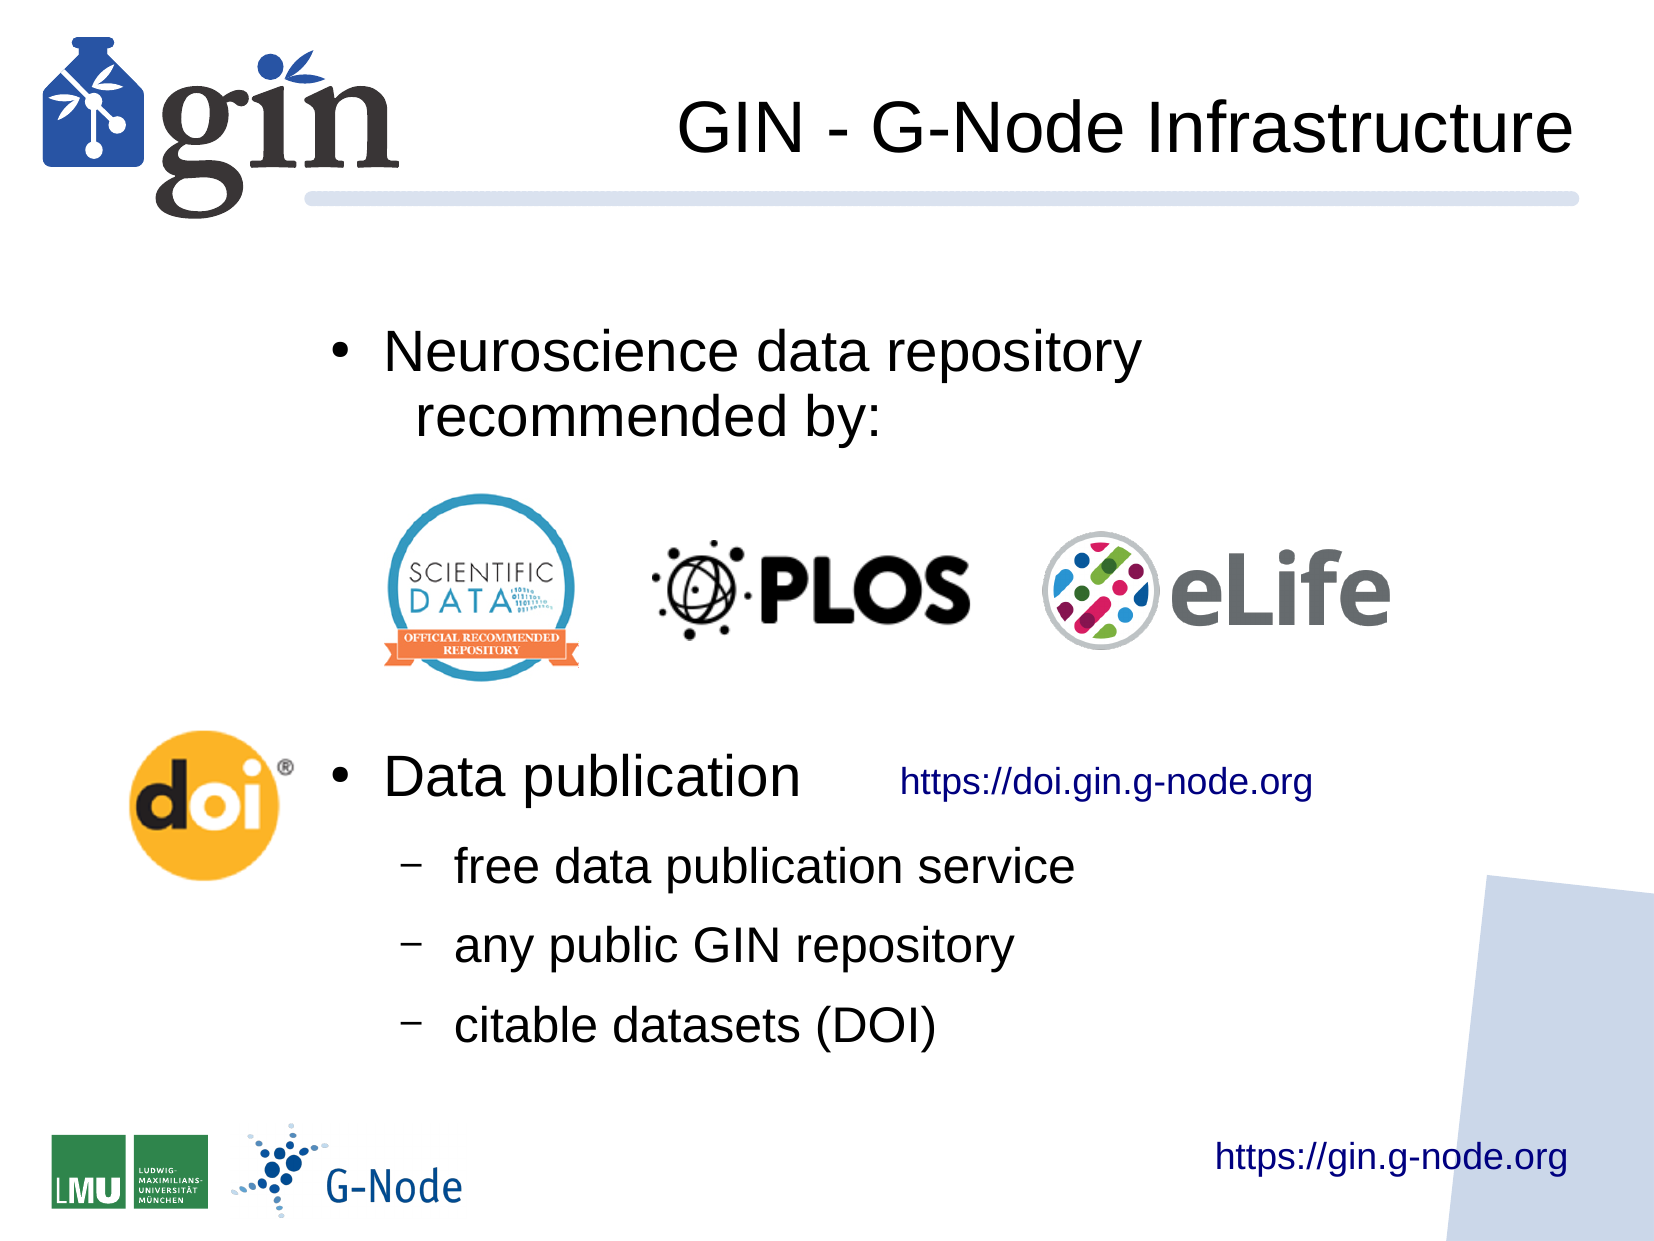

GIN - G-Node Infrastructure
# Neuroscience data repository recommended by:
Data publication
free data publication service
any public GIN repository
citable datasets (DOI)
https://doi.gin.g-node.org
https://gin.g-node.org